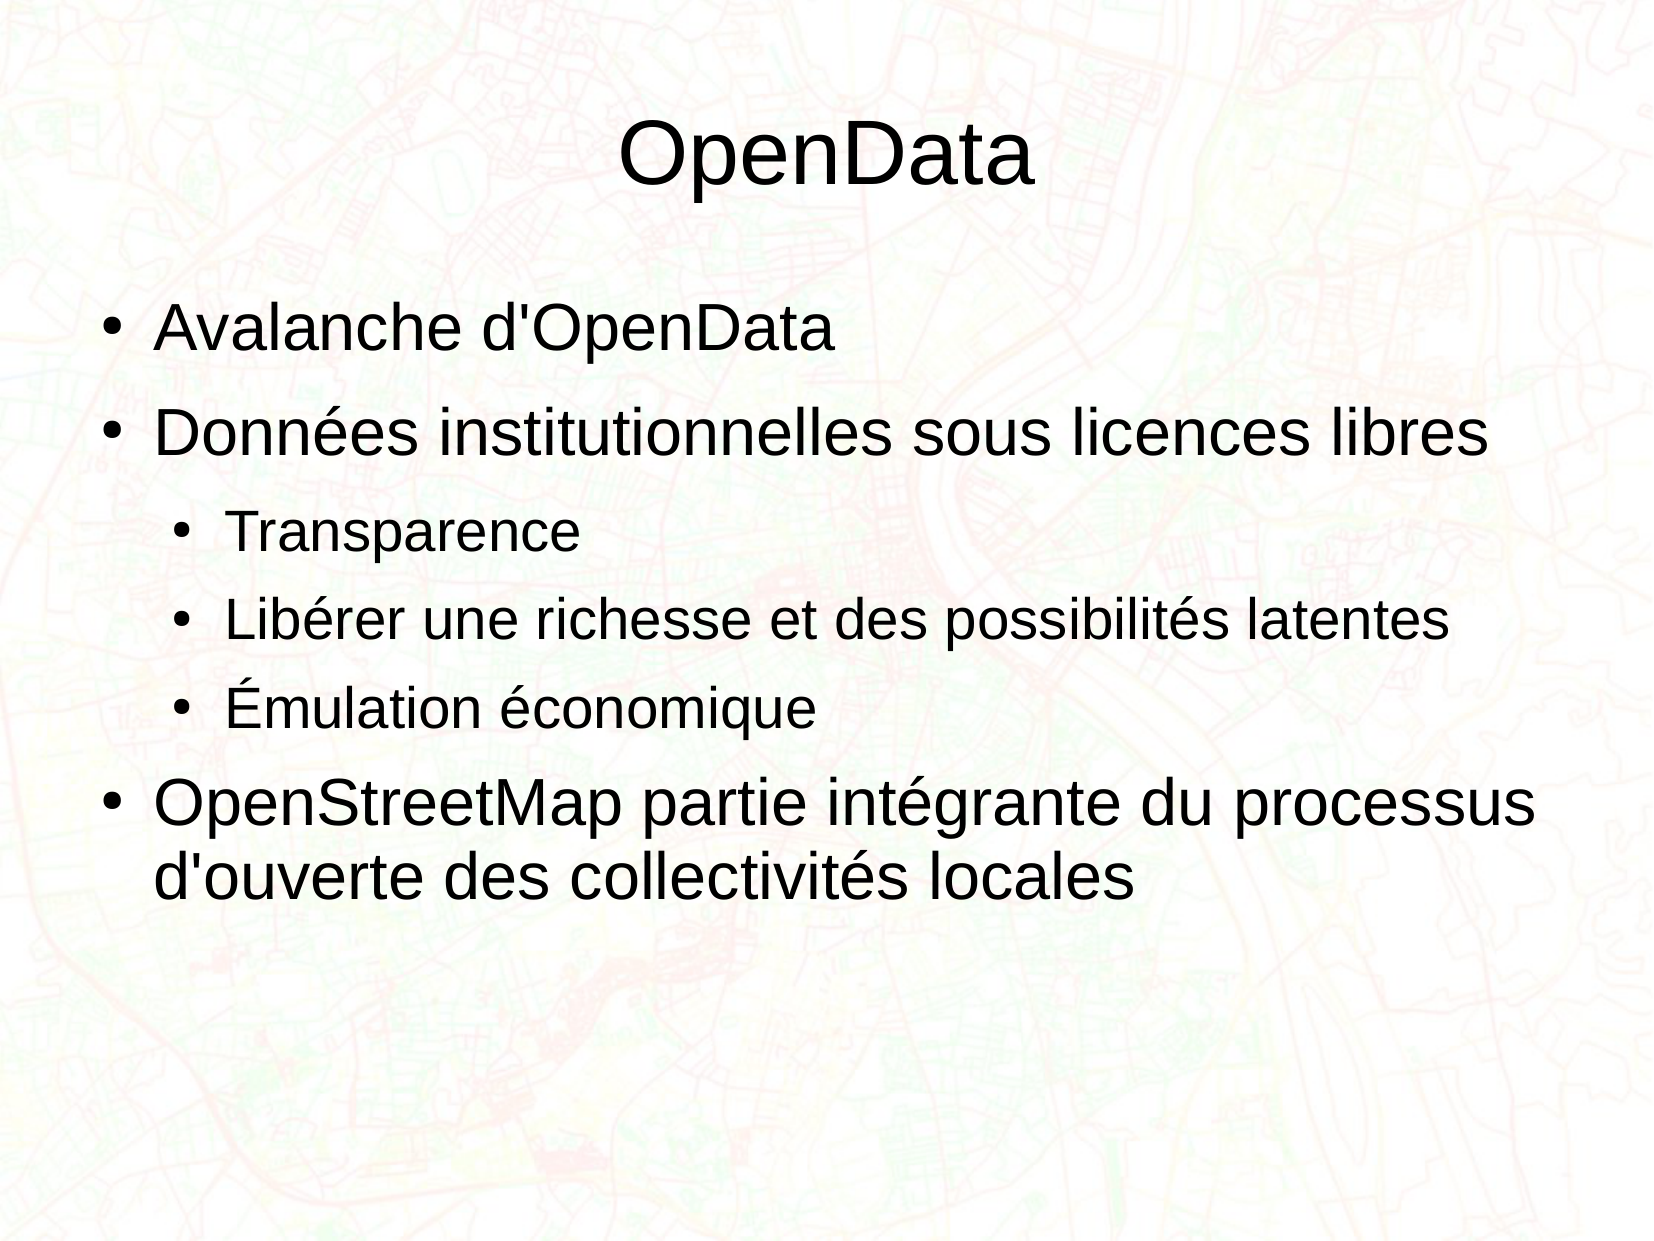

# OpenData
Avalanche d'OpenData
Données institutionnelles sous licences libres
Transparence
Libérer une richesse et des possibilités latentes
Émulation économique
OpenStreetMap partie intégrante du processus d'ouverte des collectivités locales